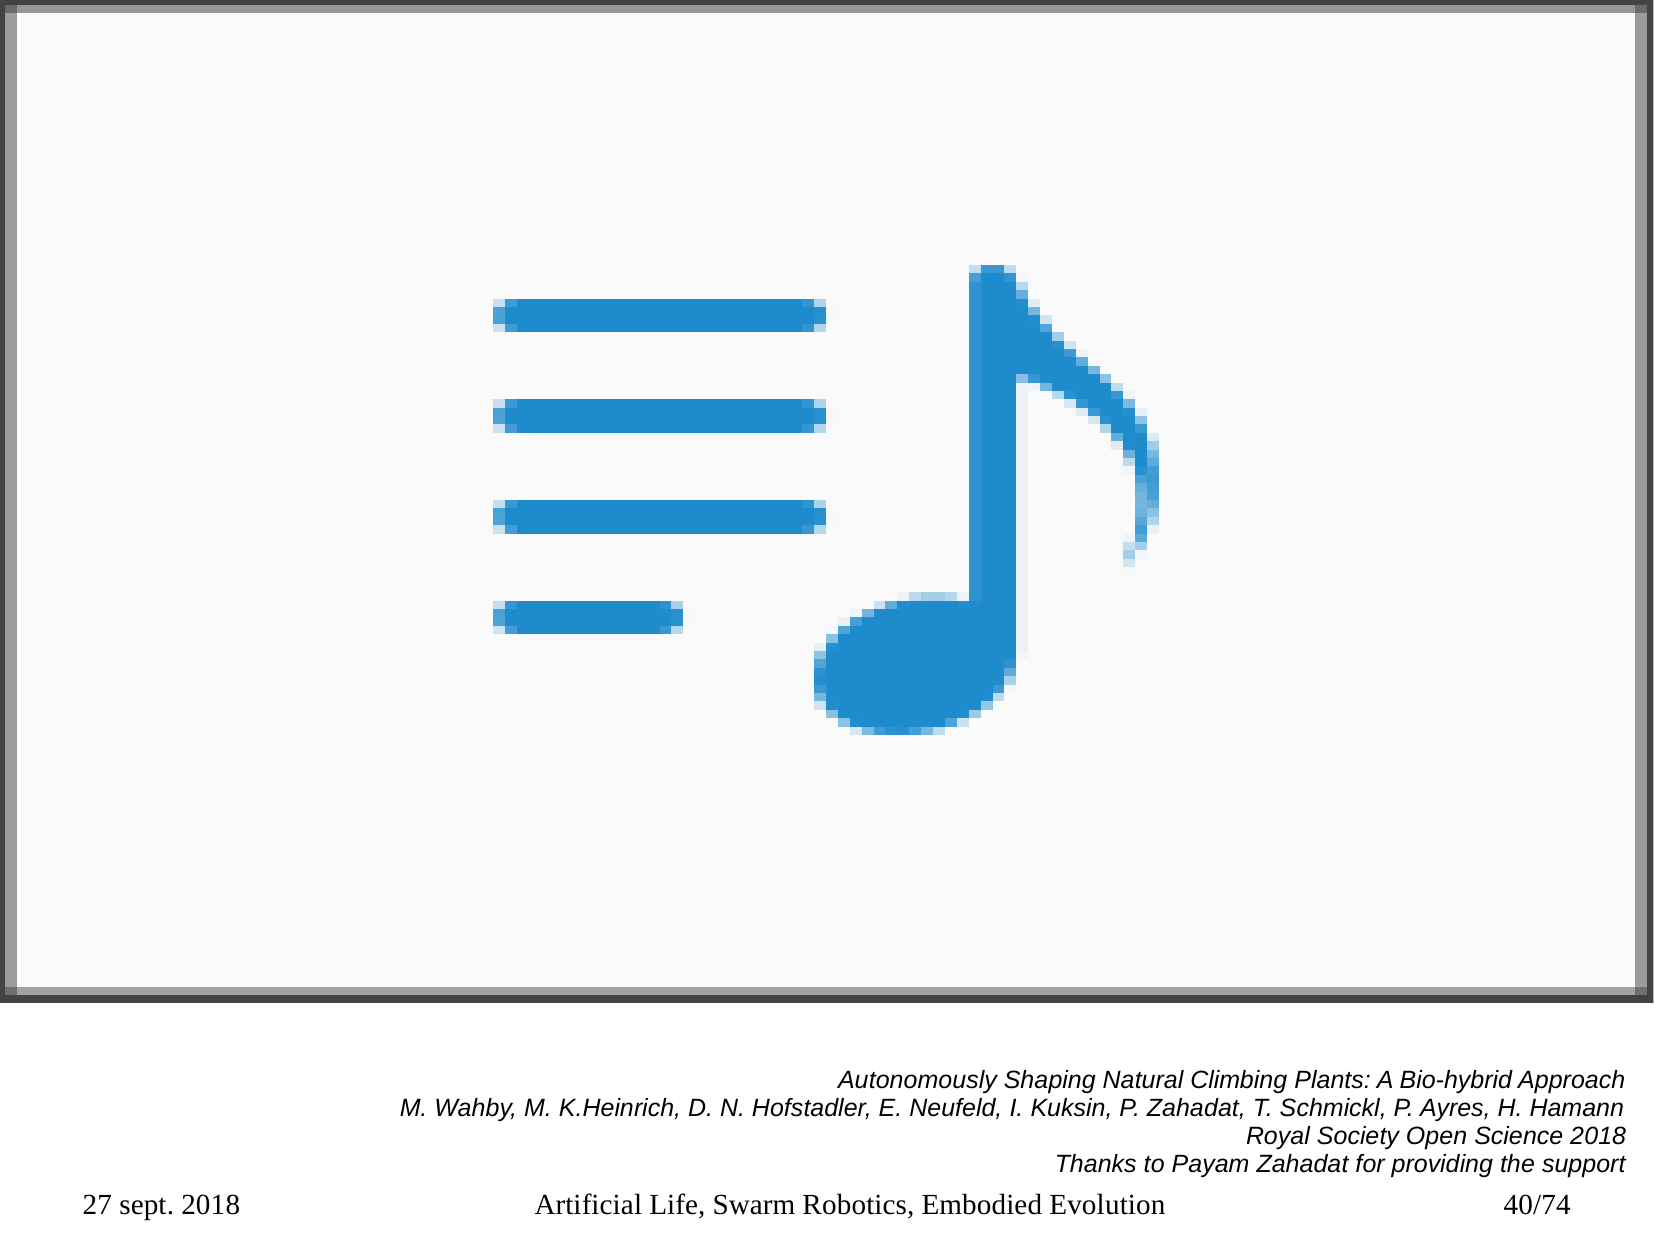

Autonomously Shaping Natural Climbing Plants: A Bio-hybrid Approach
 M. Wahby, M. K.Heinrich, D. N. Hofstadler, E. Neufeld, I. Kuksin, P. Zahadat, T. Schmickl, P. Ayres, H. Hamann
Royal Society Open Science 2018
Thanks to Payam Zahadat for providing the support
27 sept. 2018
Artificial Life, Swarm Robotics, Embodied Evolution
40